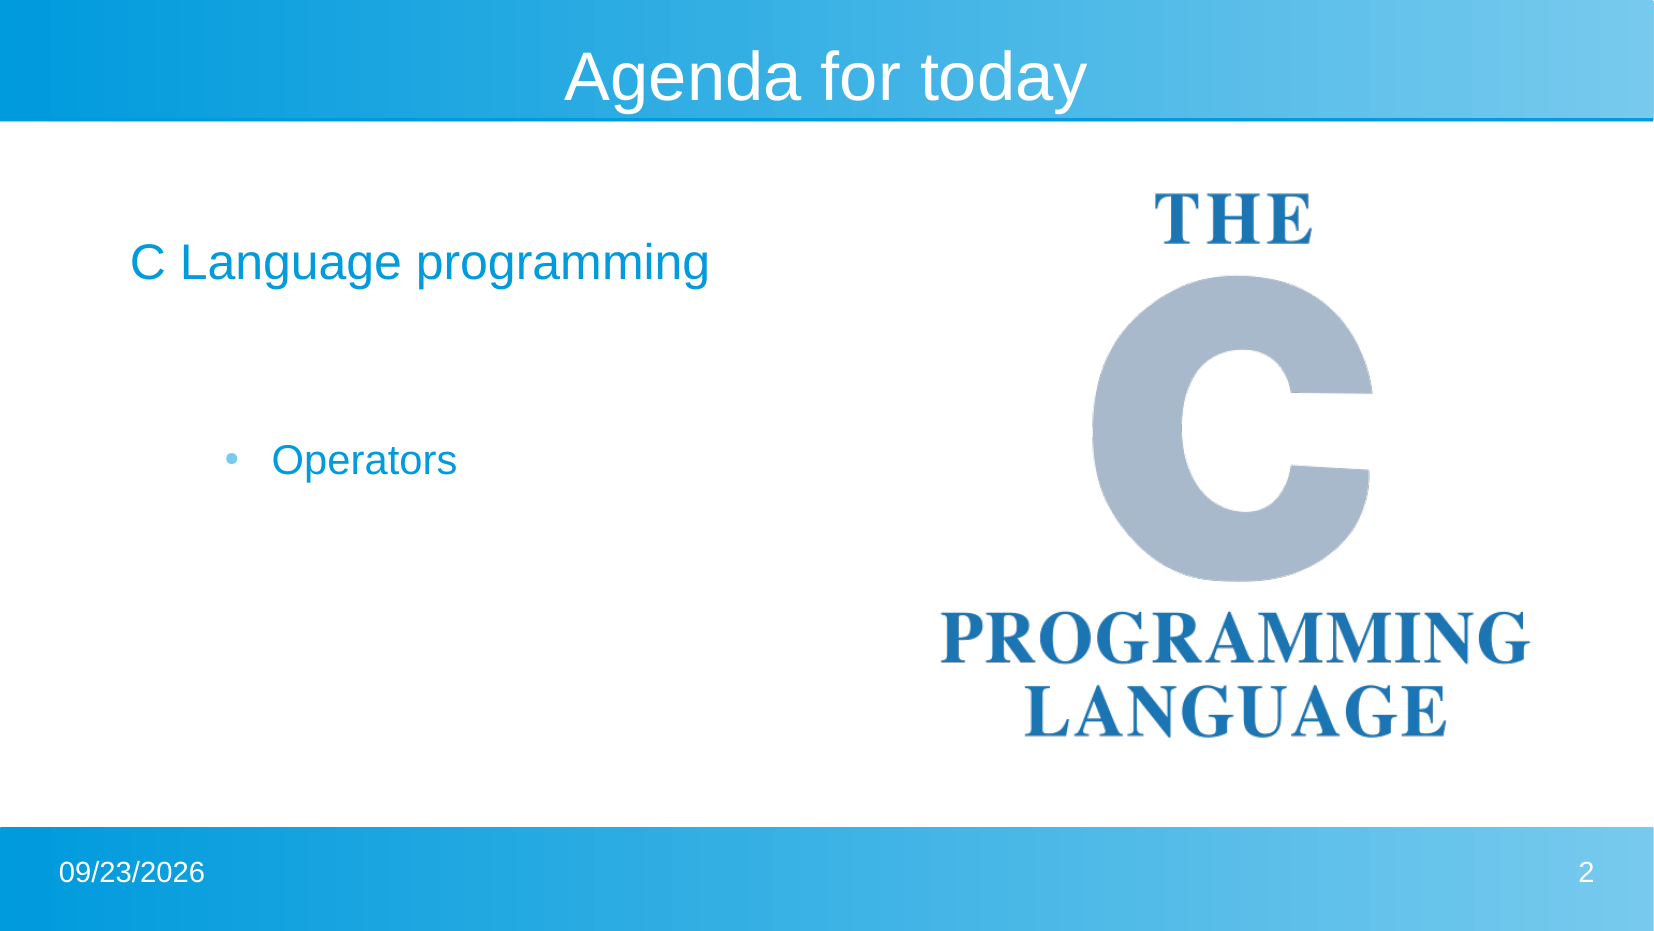

# Agenda for today
C Language programming
Operators
2